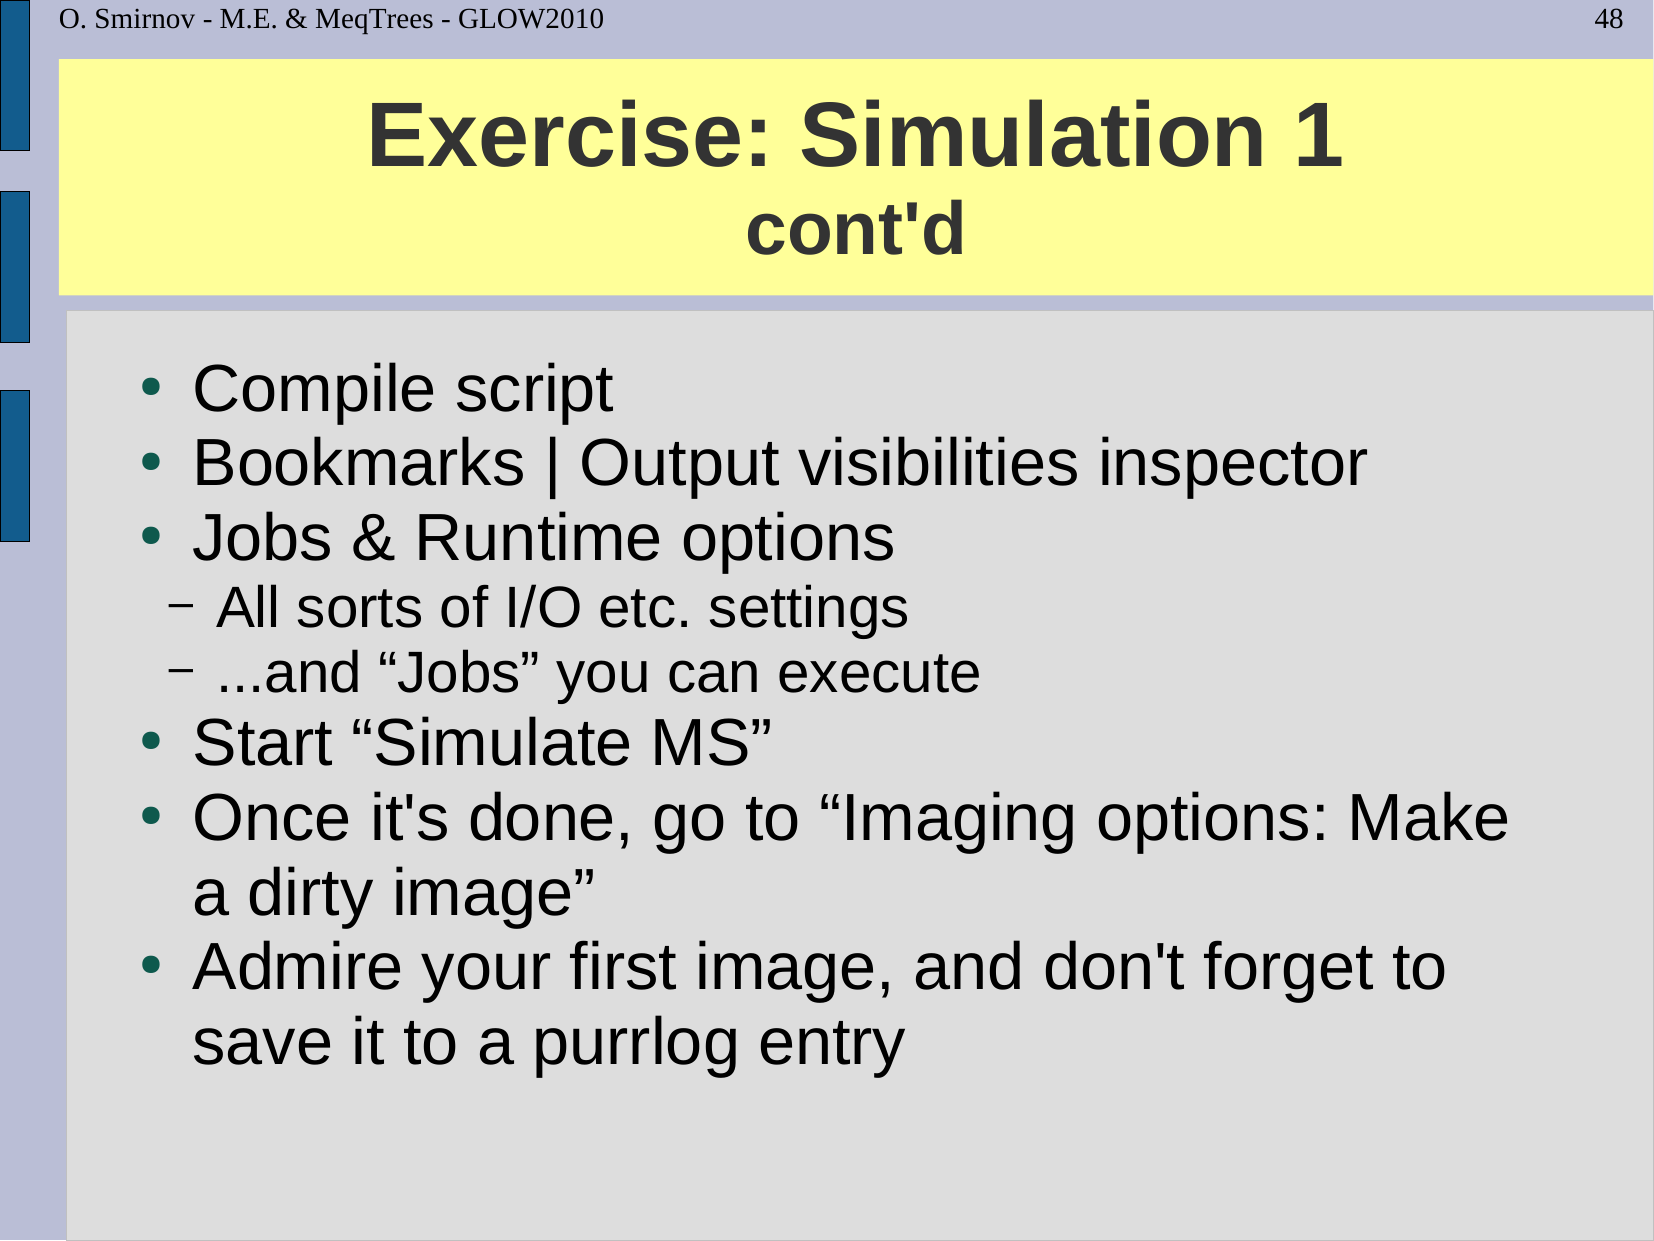

O. Smirnov - M.E. & MeqTrees - GLOW2010
48
# Exercise: Simulation 1 cont'd
Compile script
Bookmarks | Output visibilities inspector
Jobs & Runtime options
All sorts of I/O etc. settings
...and “Jobs” you can execute
Start “Simulate MS”
Once it's done, go to “Imaging options: Make a dirty image”
Admire your first image, and don't forget to save it to a purrlog entry